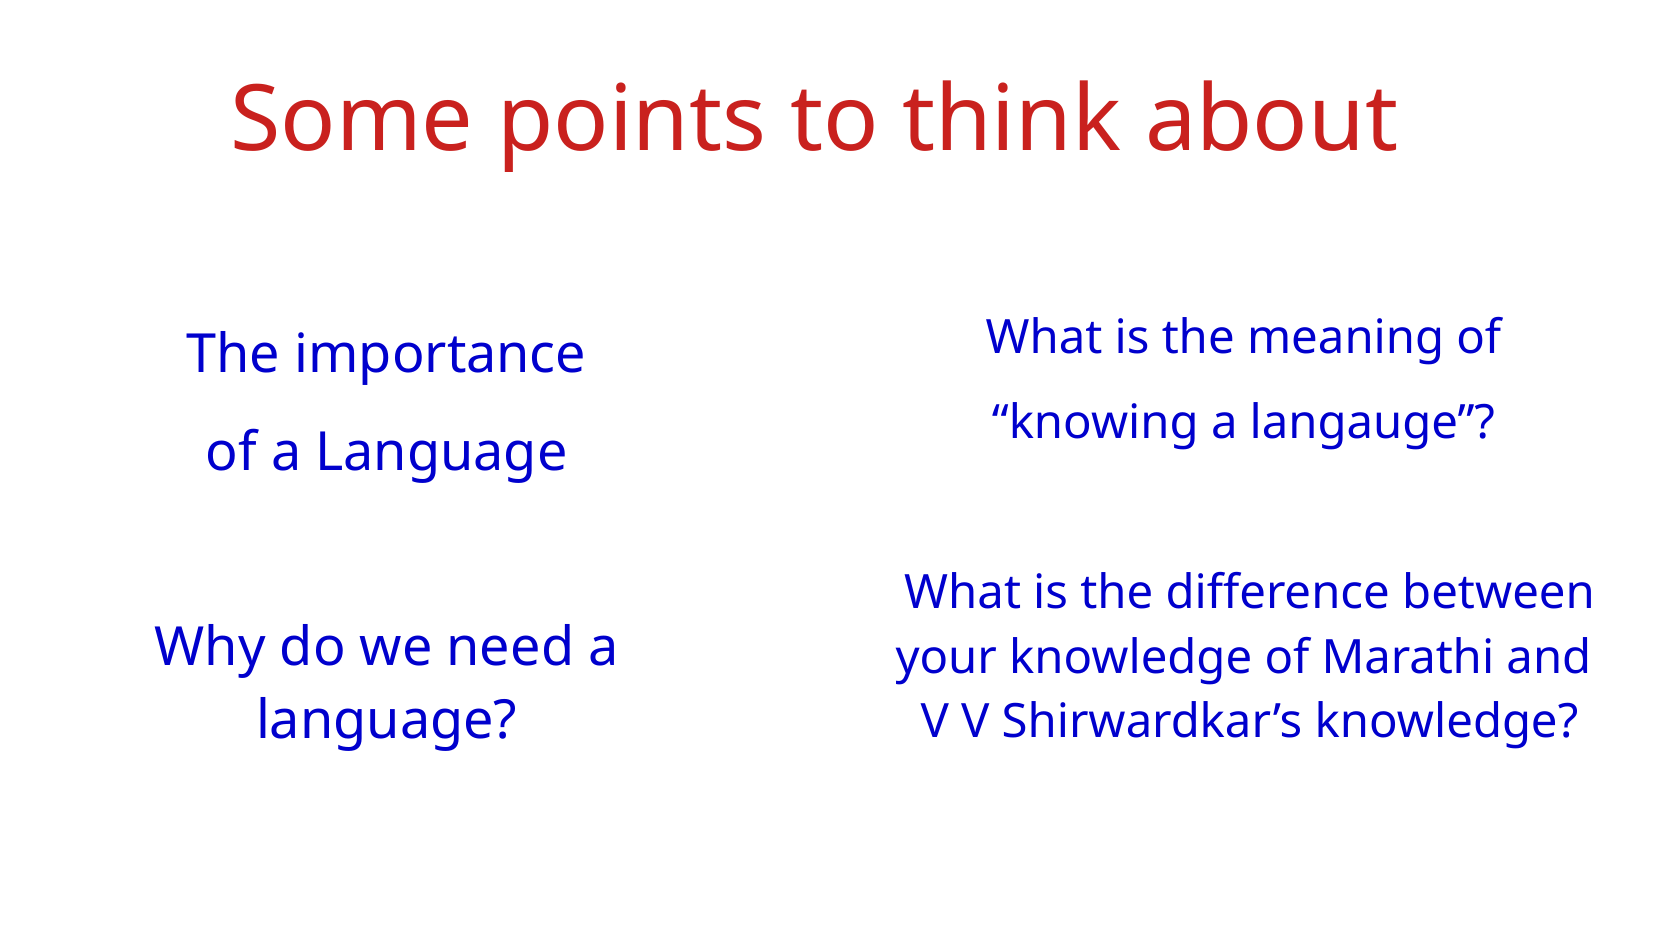

# Some points to think about
The importance
of a Language
Why do we need a language?
What is the meaning of
“knowing a langauge”?
What is the difference between your knowledge of Marathi and V V Shirwardkar’s knowledge?